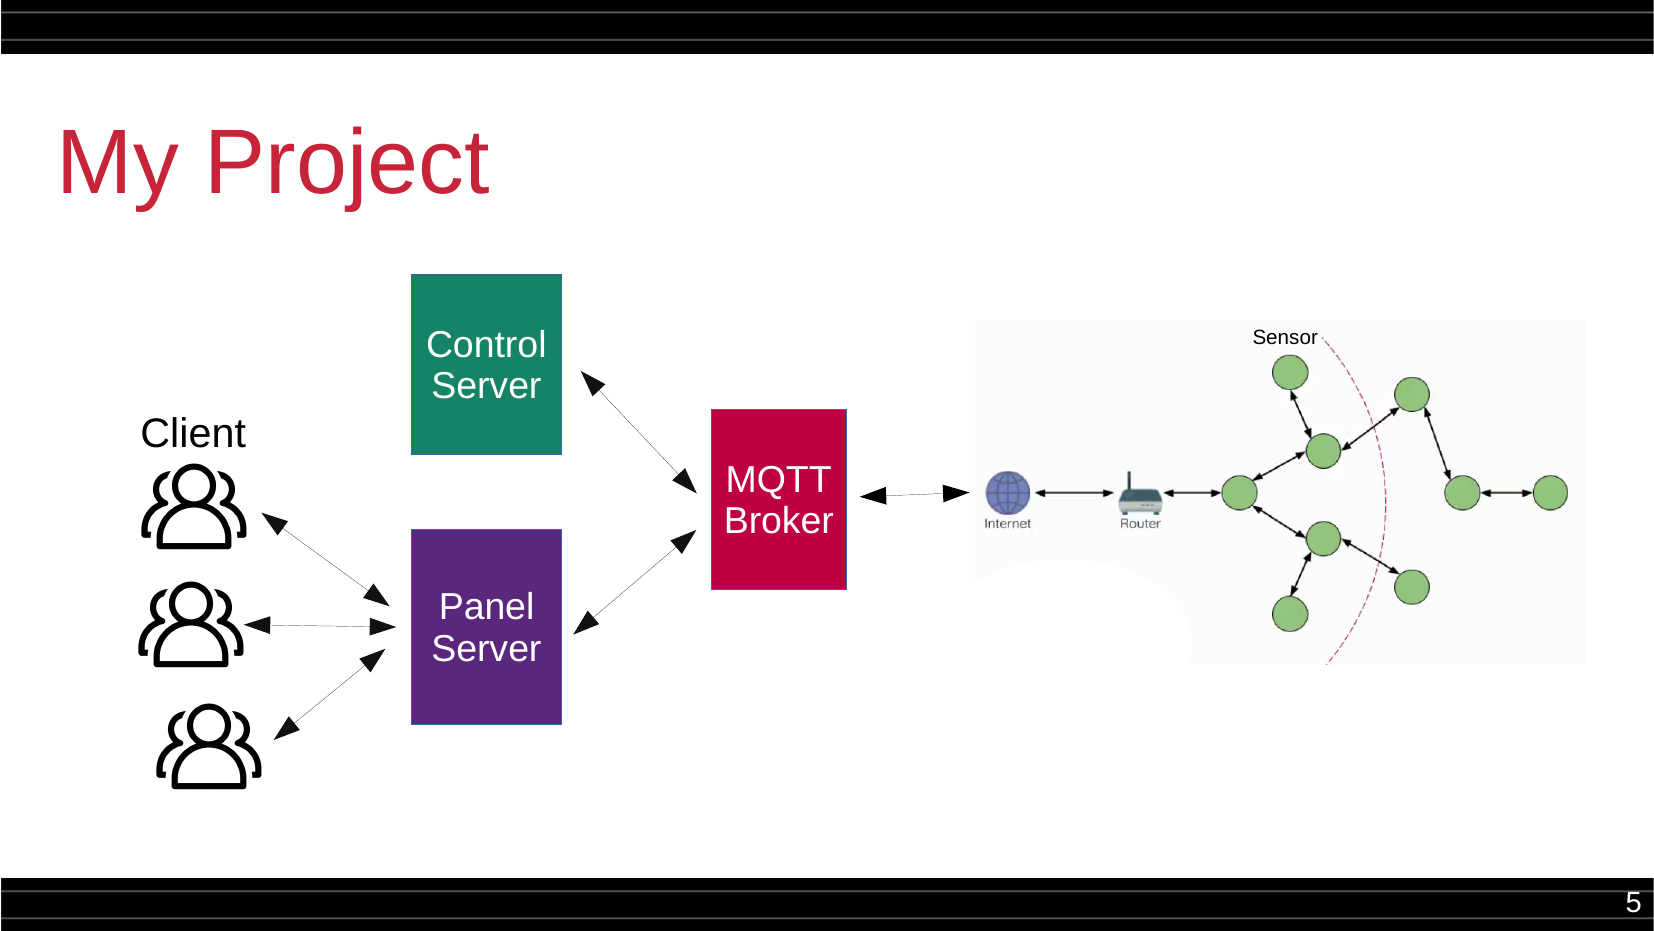

My Project
Control
Server
Sensor
# Client
MQTT
Broker
Panel
Server